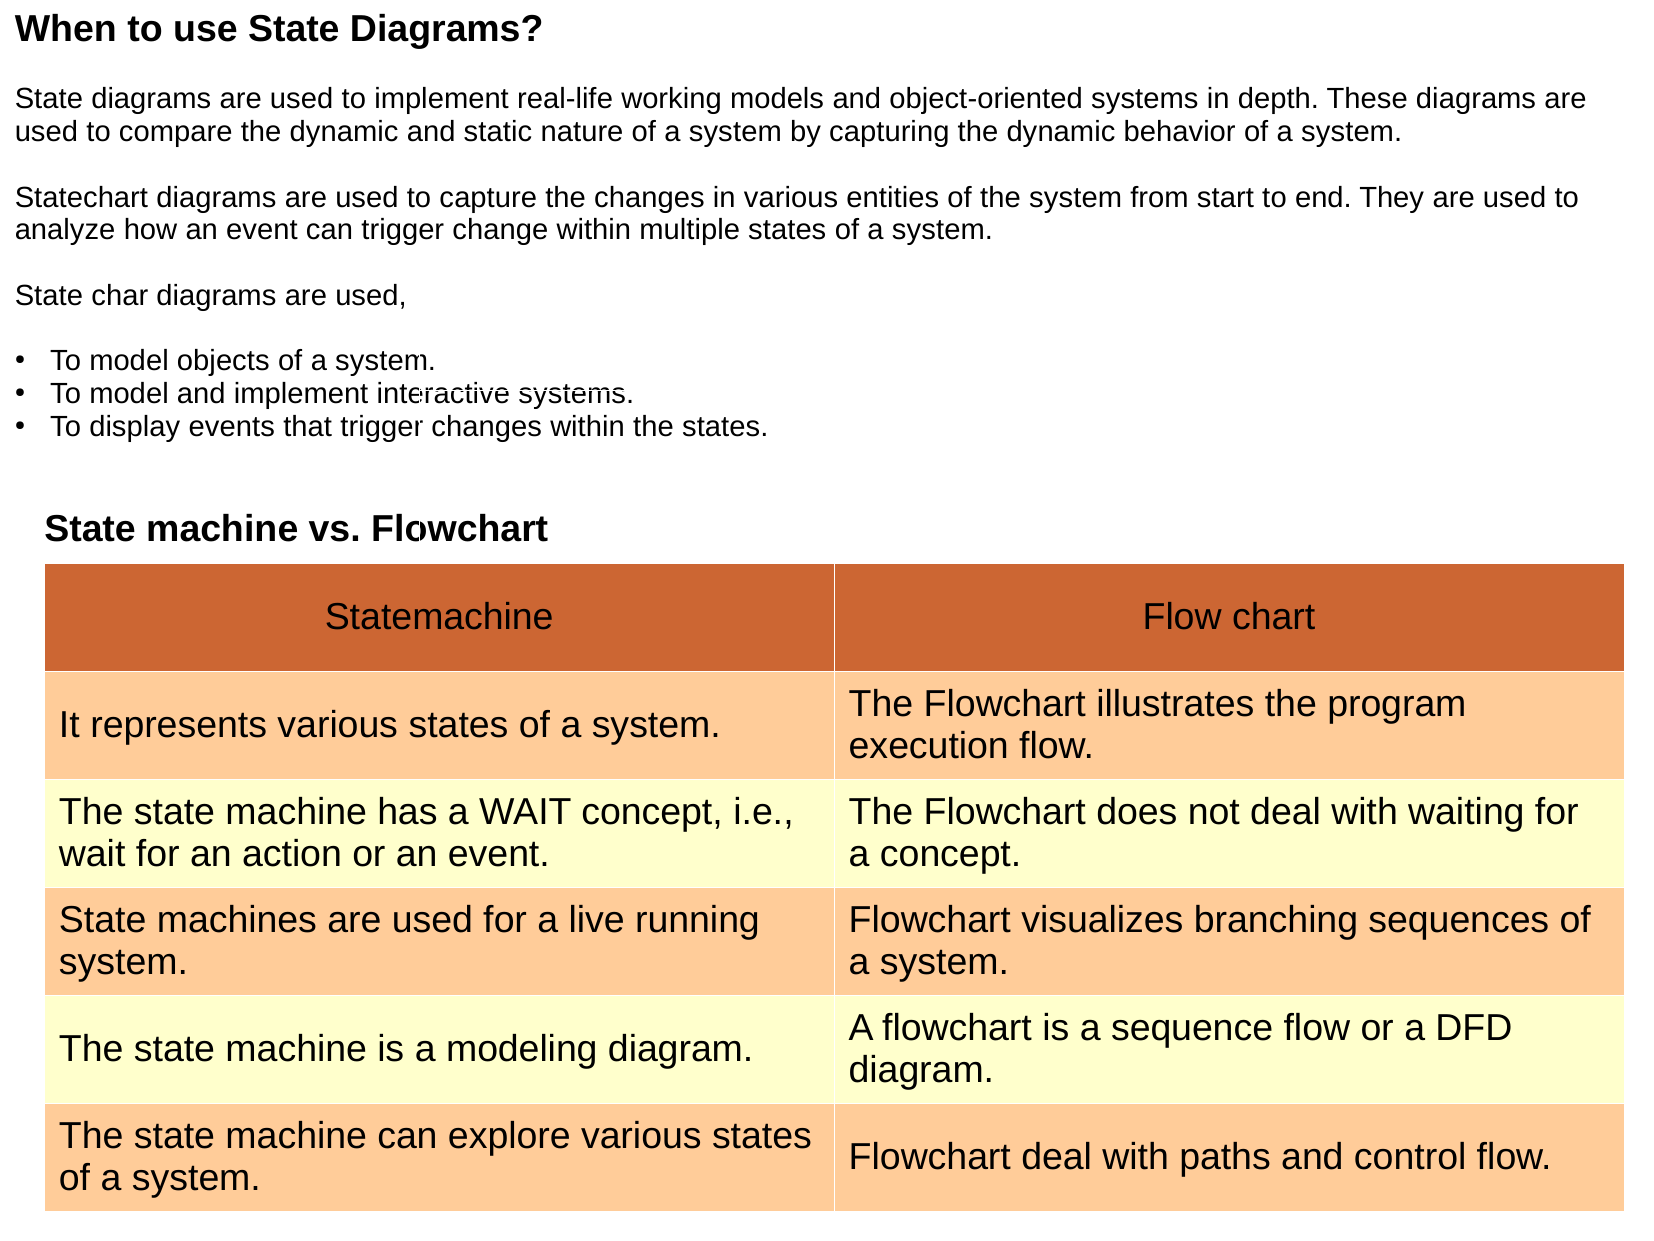

When to use State Diagrams?
State diagrams are used to implement real-life working models and object-oriented systems in depth. These diagrams are used to compare the dynamic and static nature of a system by capturing the dynamic behavior of a system.
Statechart diagrams are used to capture the changes in various entities of the system from start to end. They are used to analyze how an event can trigger change within multiple states of a system.
State char diagrams are used,
To model objects of a system.
To model and implement interactive systems.
To display events that trigger changes within the states.
| | |
| --- | --- |
| | |
| | |
| | |
| | |
| | |
State machine vs. Flowchart
| Statemachine | Flow chart |
| --- | --- |
| It represents various states of a system. | The Flowchart illustrates the program execution flow. |
| The state machine has a WAIT concept, i.e., wait for an action or an event. | The Flowchart does not deal with waiting for a concept. |
| State machines are used for a live running system. | Flowchart visualizes branching sequences of a system. |
| The state machine is a modeling diagram. | A flowchart is a sequence flow or a DFD diagram. |
| The state machine can explore various states of a system. | Flowchart deal with paths and control flow. |